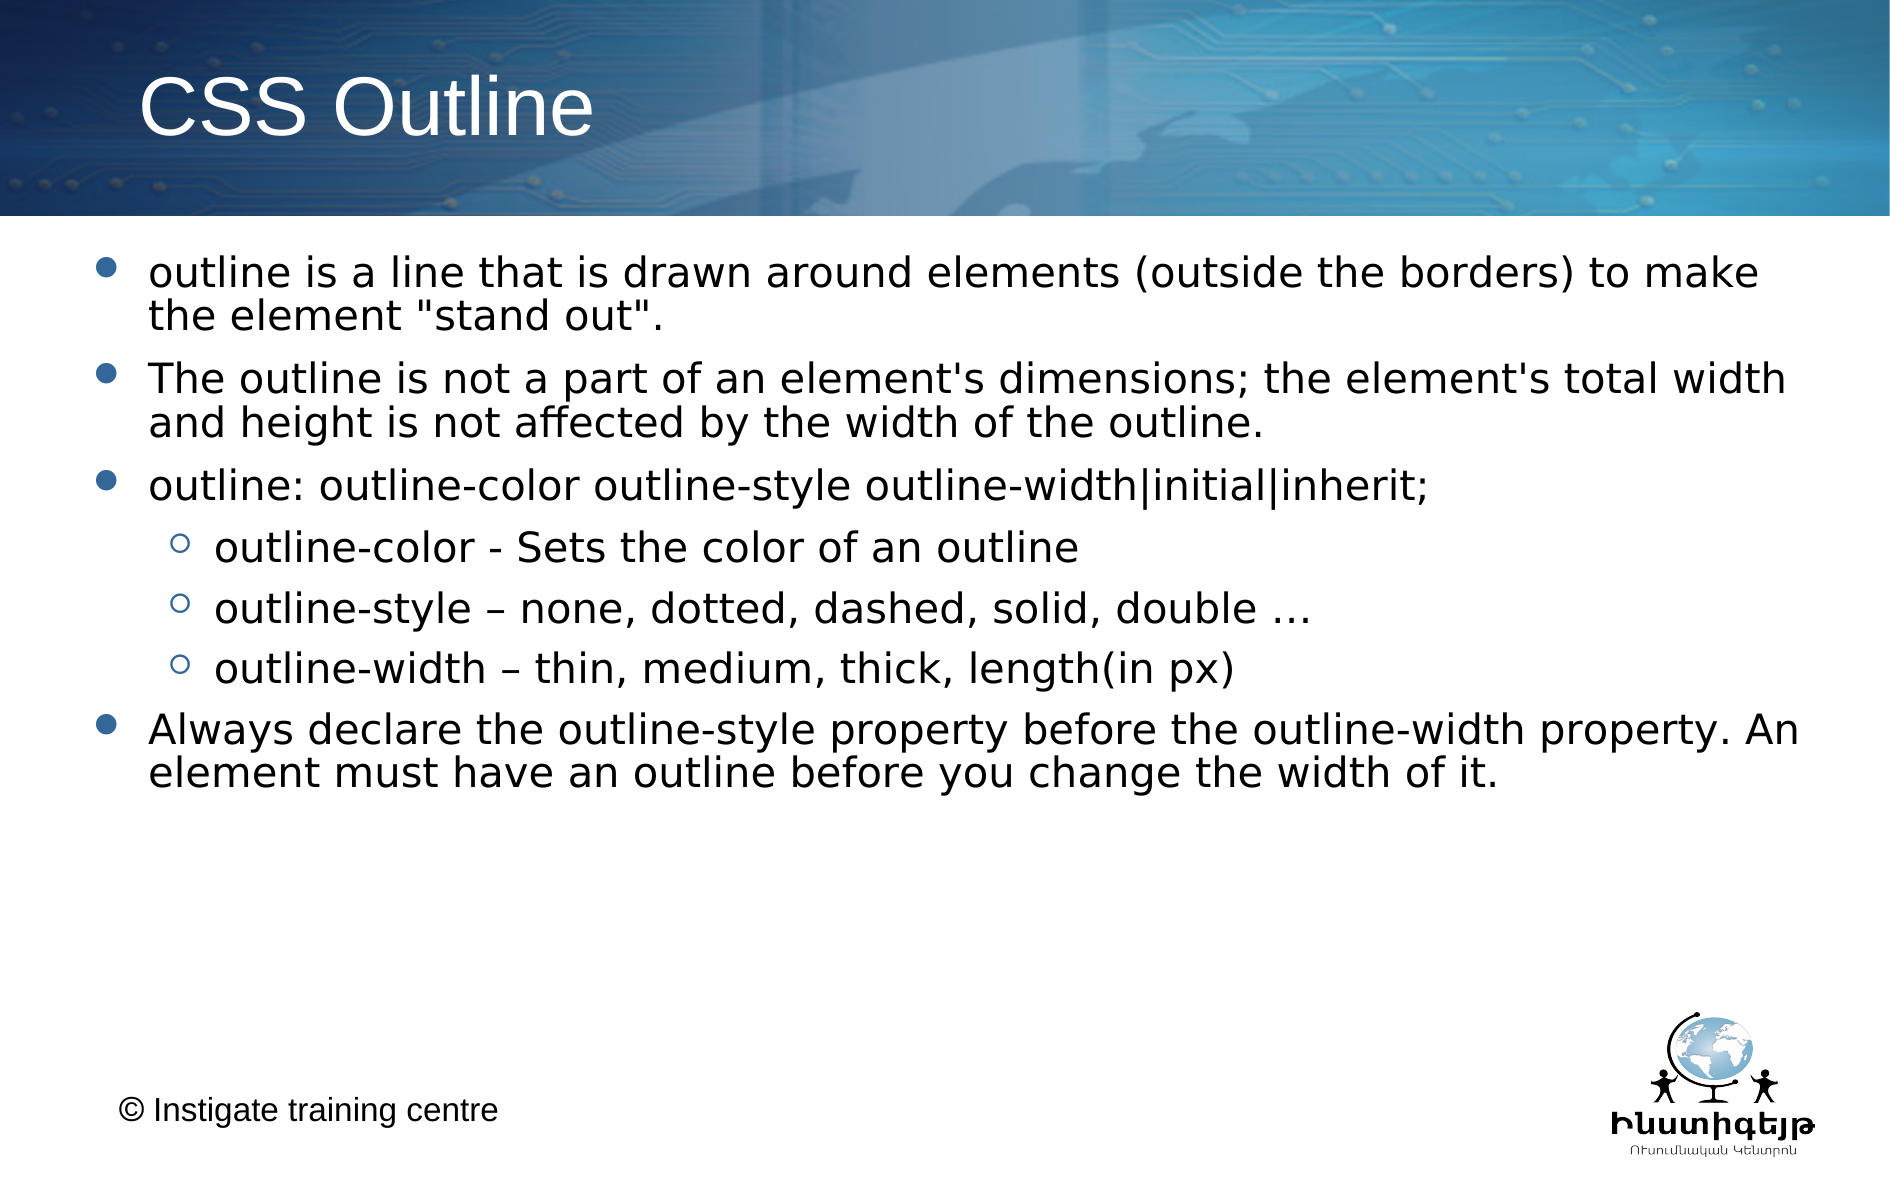

CSS Outline
# outline is a line that is drawn around elements (outside the borders) to make the element "stand out".
The outline is not a part of an element's dimensions; the element's total width and height is not affected by the width of the outline.
outline: outline-color outline-style outline-width|initial|inherit;
outline-color - Sets the color of an outline
outline-style – none, dotted, dashed, solid, double …
outline-width – thin, medium, thick, length(in px)
Always declare the outline-style property before the outline-width property. An element must have an outline before you change the width of it.